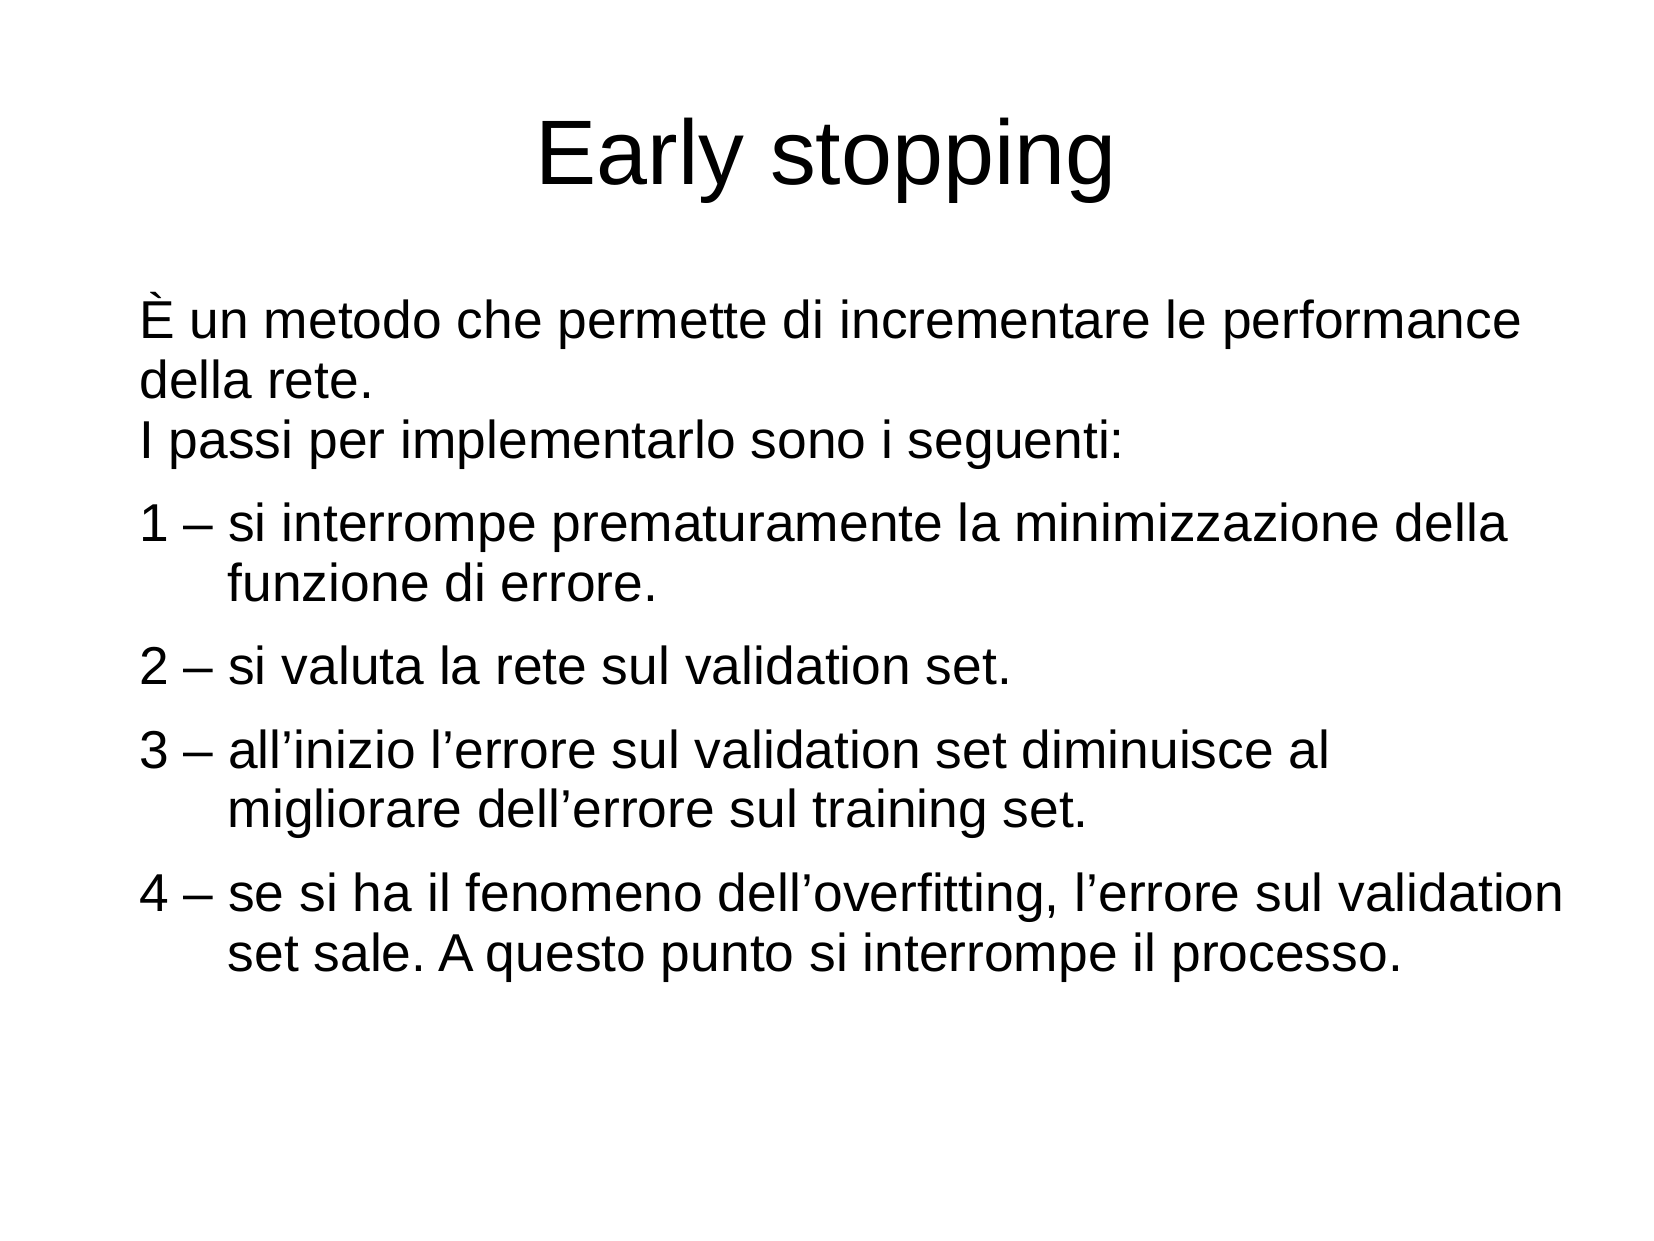

# Early stopping
È un metodo che permette di incrementare le performance della rete.
I passi per implementarlo sono i seguenti:
1 – si interrompe prematuramente la minimizzazione della funzione di errore.
2 – si valuta la rete sul validation set.
3 – all’inizio l’errore sul validation set diminuisce al migliorare dell’errore sul training set.
4 – se si ha il fenomeno dell’overfitting, l’errore sul validation set sale. A questo punto si interrompe il processo.